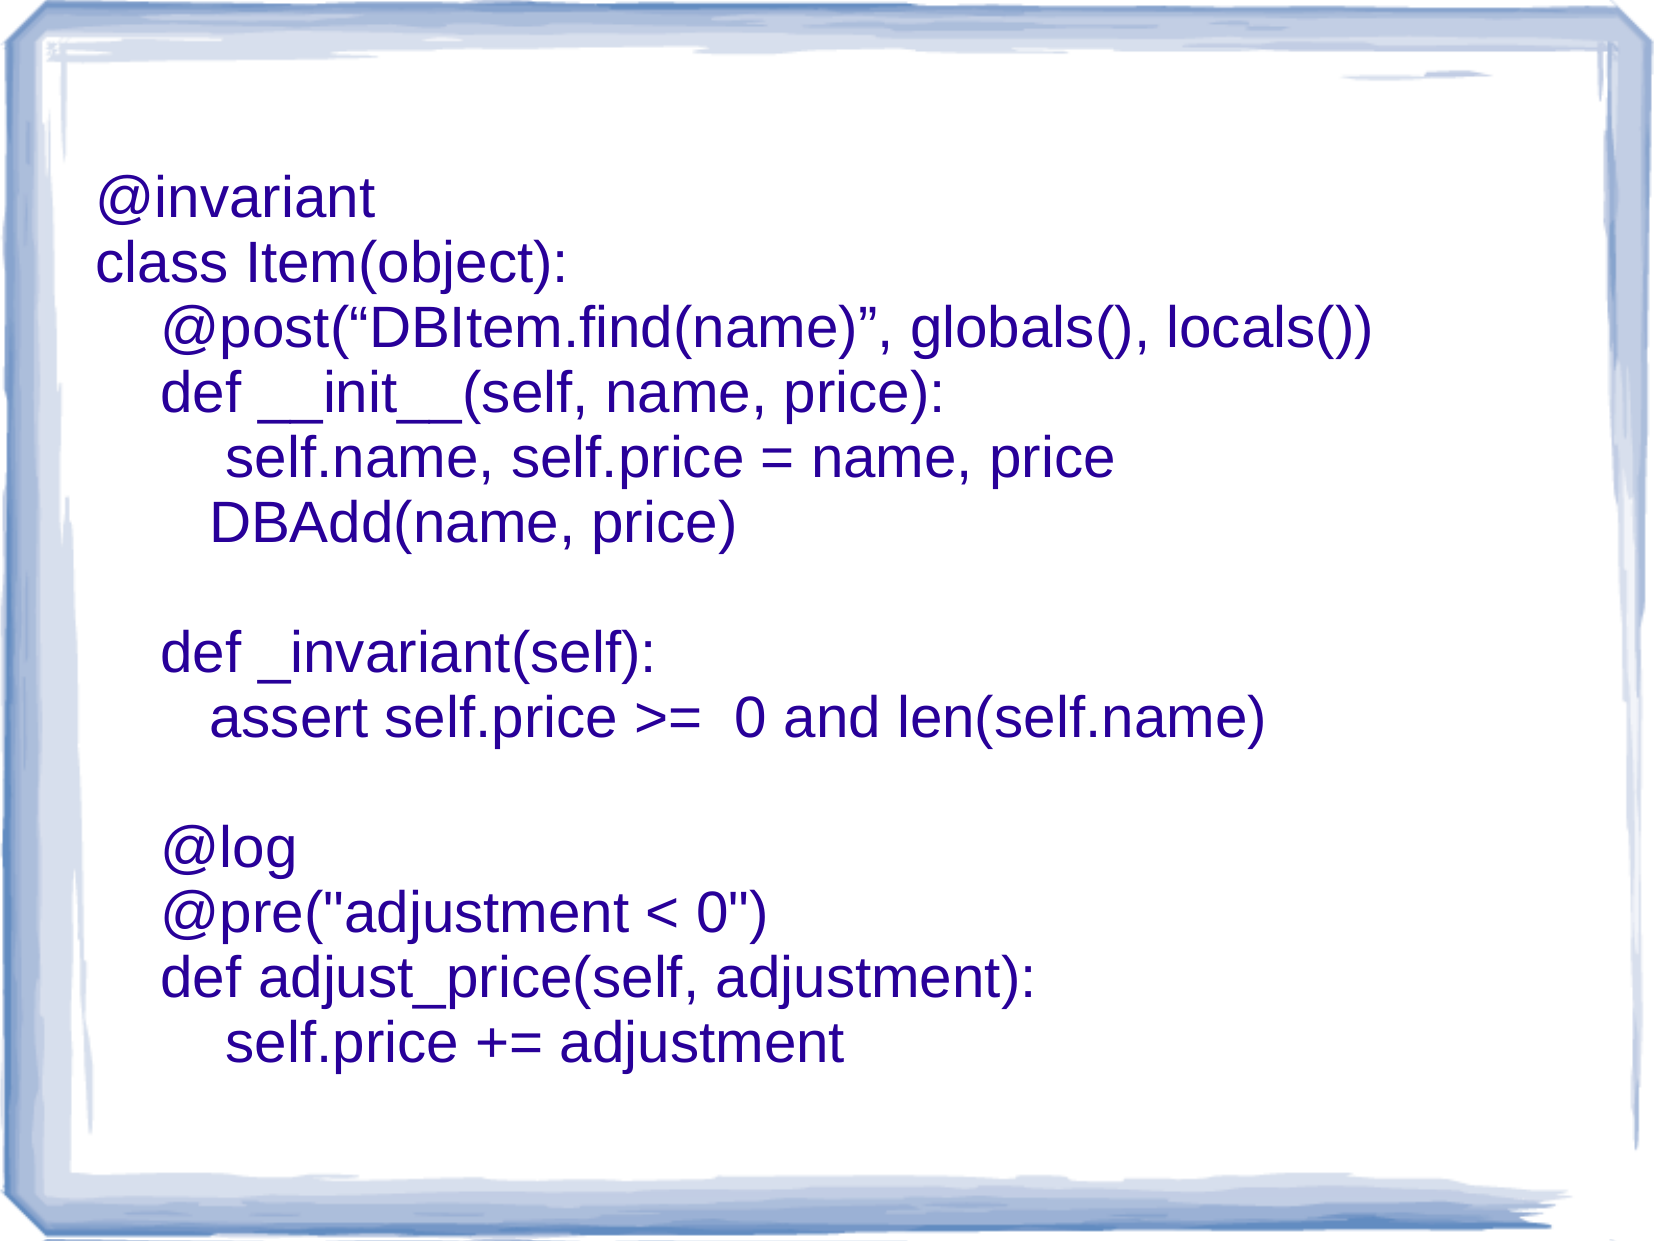

# @invariant
class Item(object):
 @post(“DBItem.find(name)”, globals(), locals())
 def __init__(self, name, price):
 self.name, self.price = name, price
 DBAdd(name, price)
 def _invariant(self):
 assert self.price >= 0 and len(self.name)
 @log
 @pre("adjustment < 0")
 def adjust_price(self, adjustment):
 self.price += adjustment